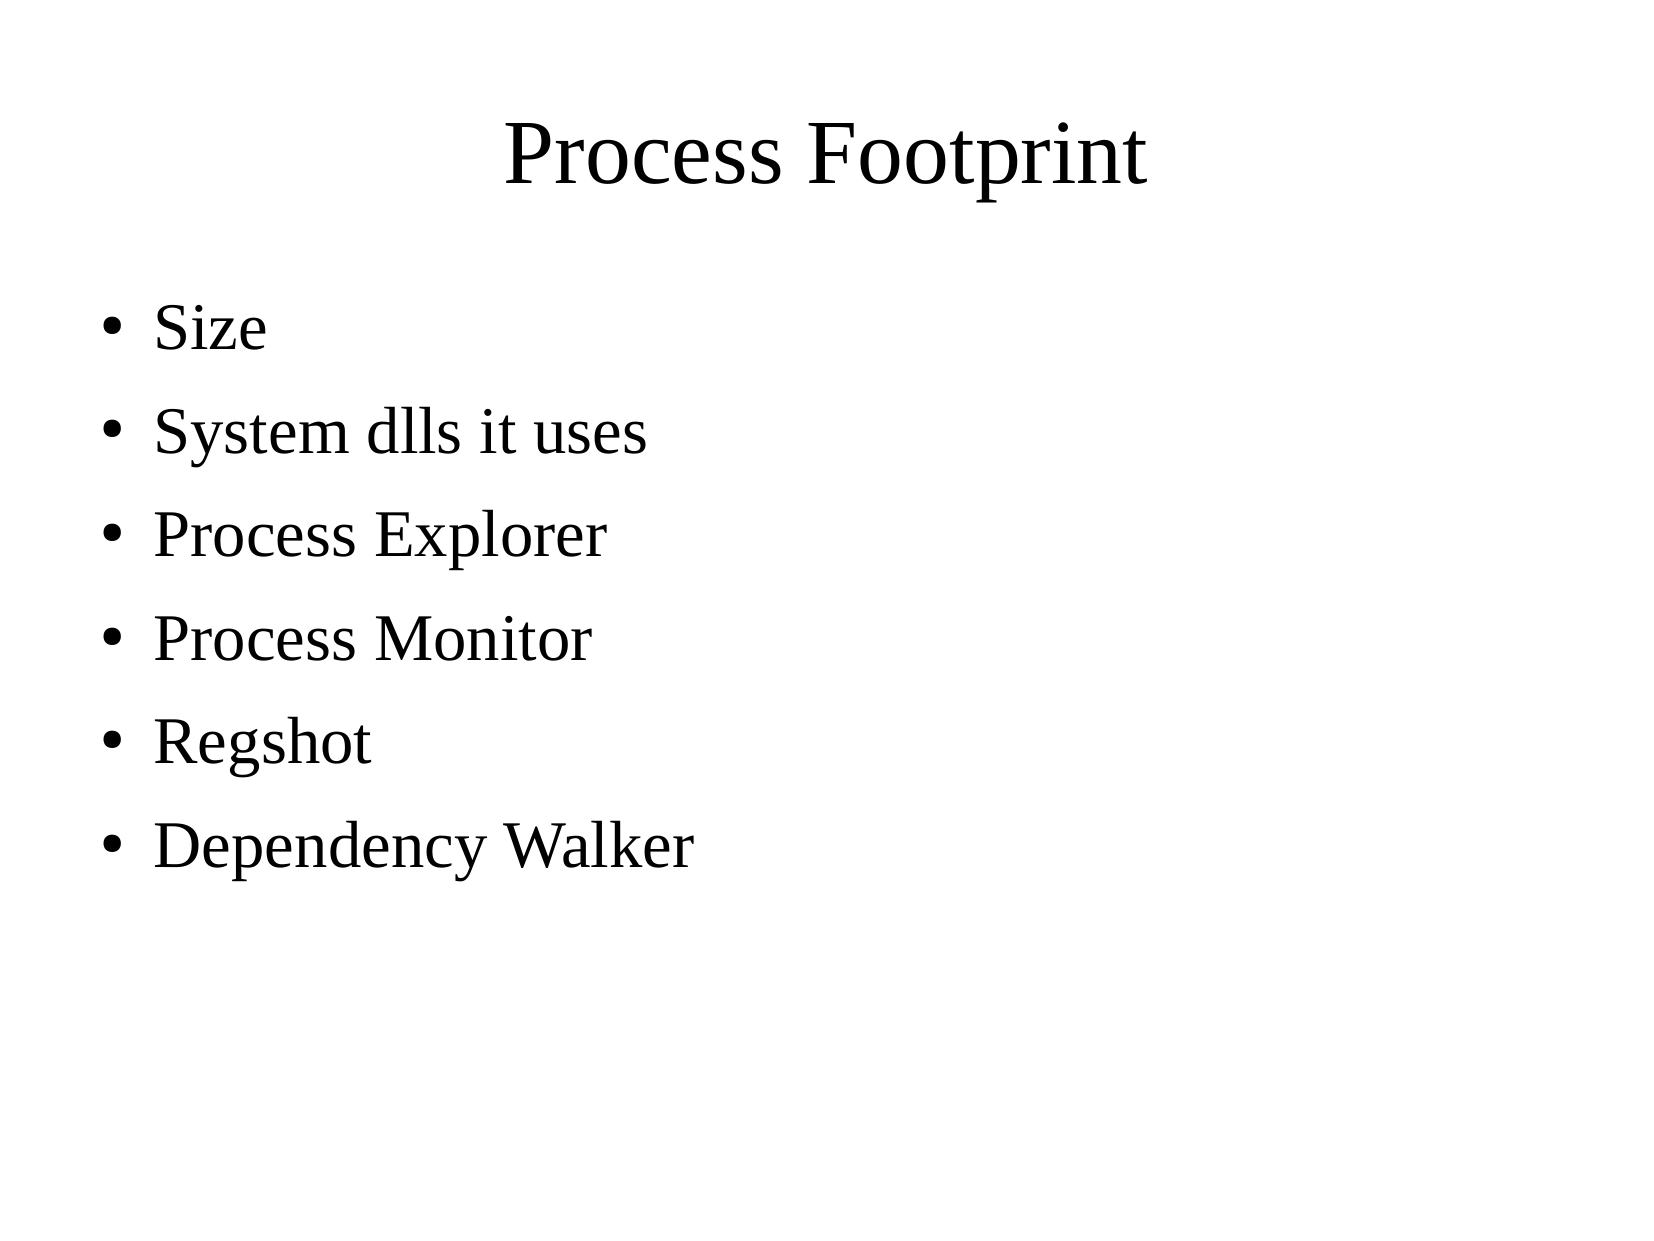

# Process Footprint
Size
System dlls it uses
Process Explorer
Process Monitor
Regshot
Dependency Walker